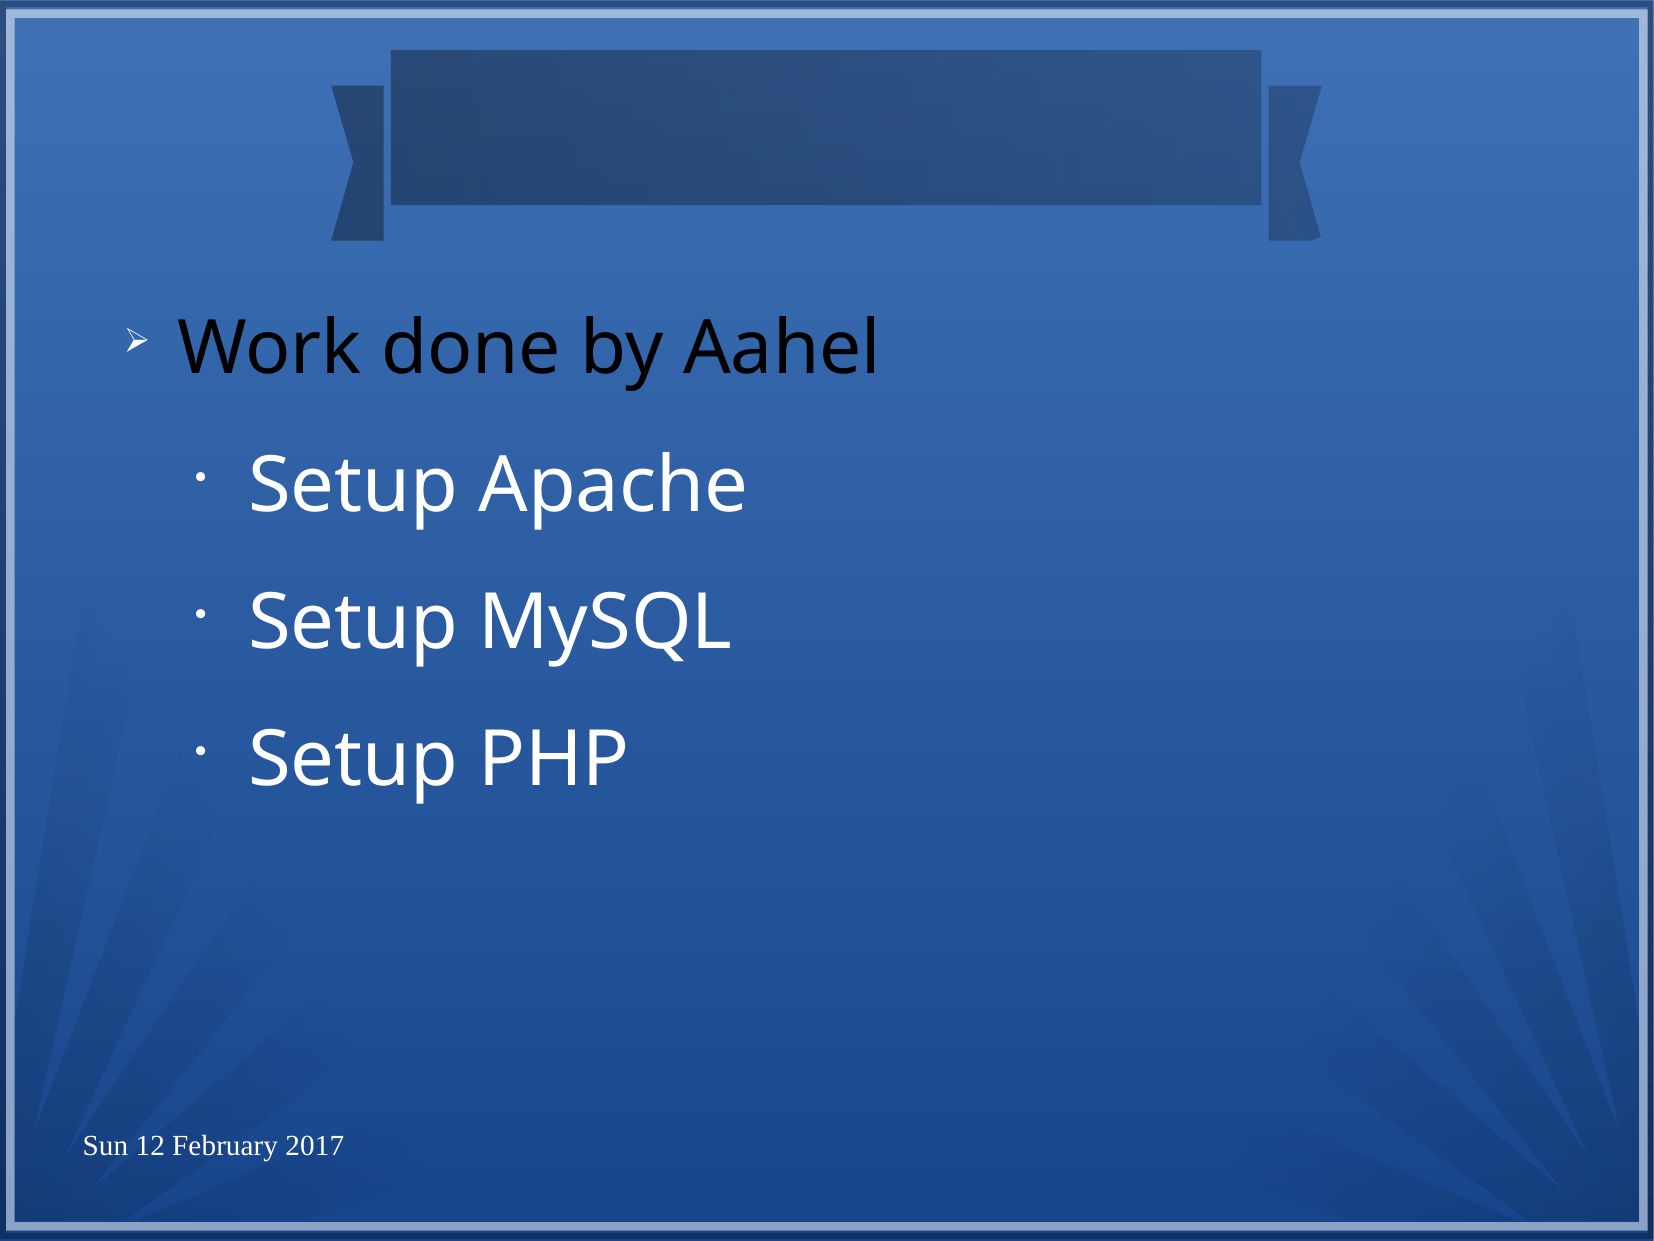

# Work done by Aahel
Setup Apache
Setup MySQL
Setup PHP
Sun 12 February 2017